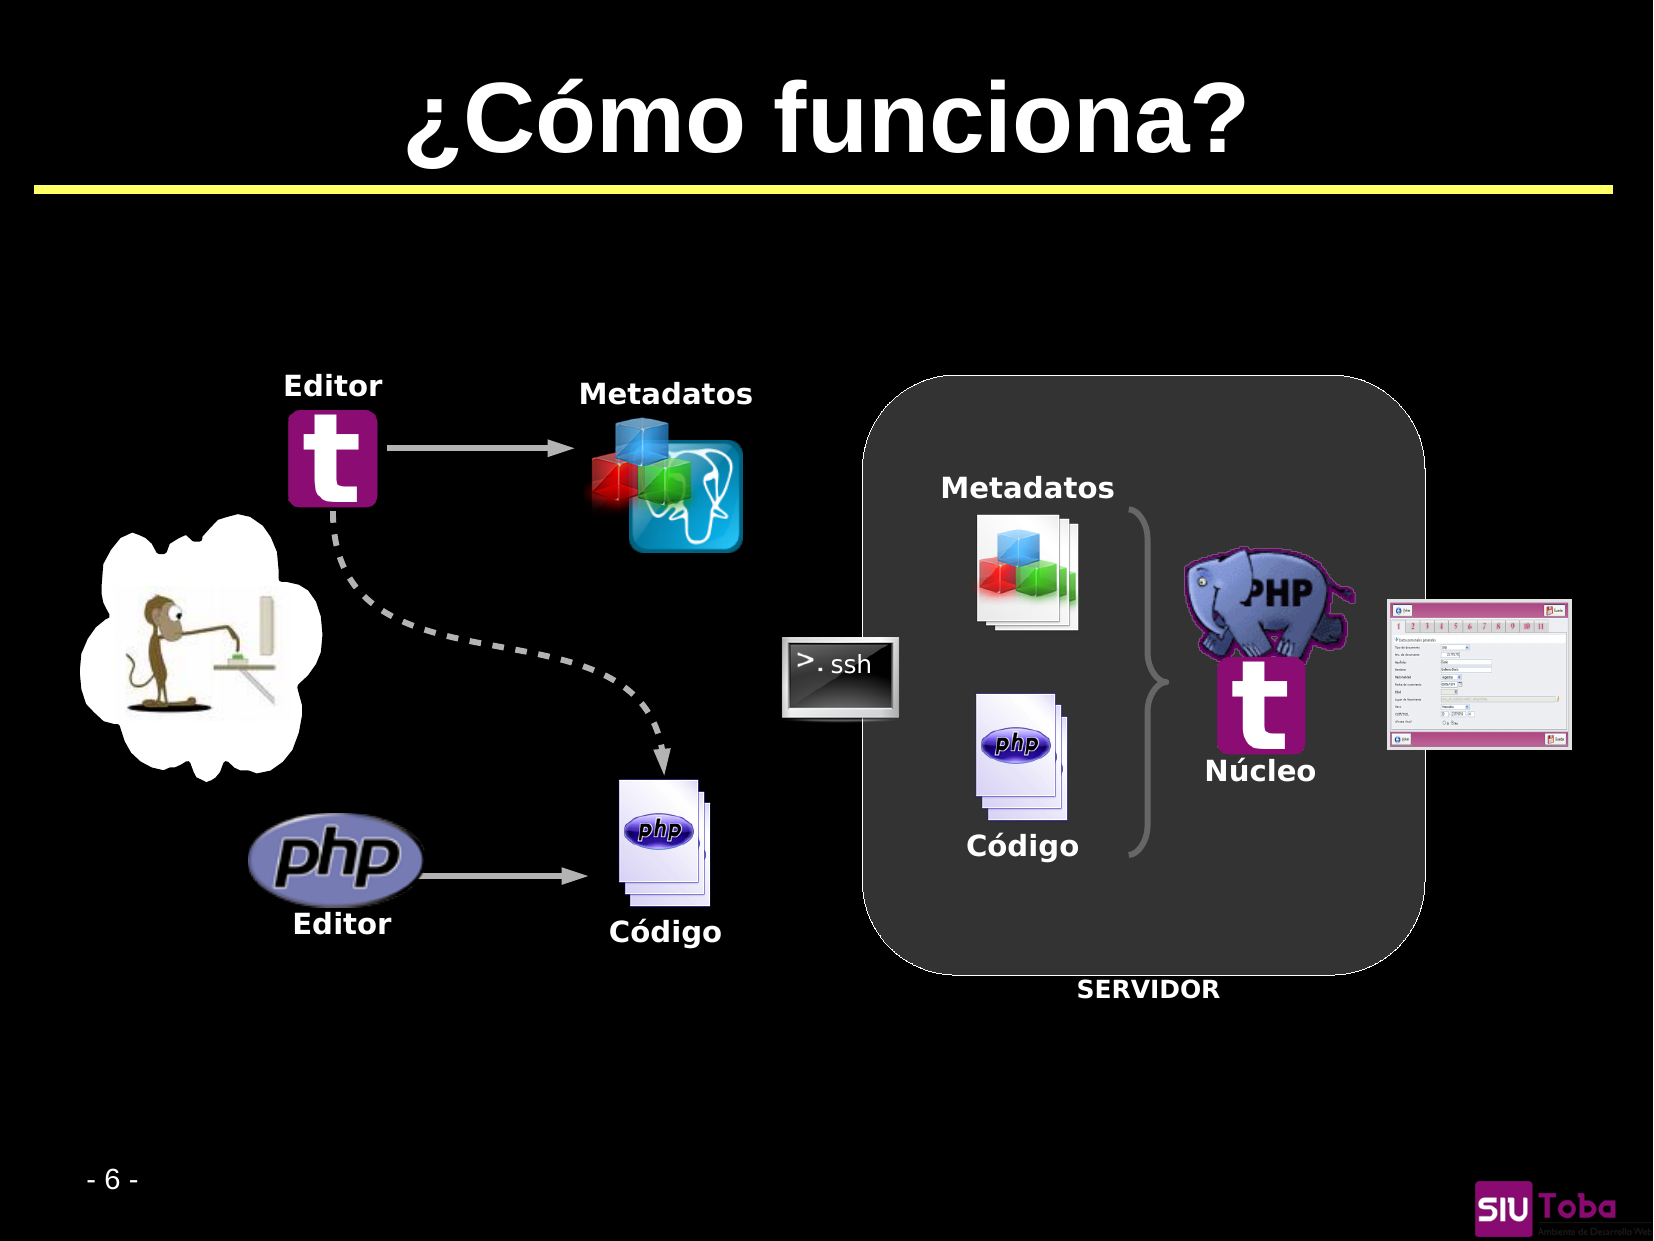

# ¿Cómo funciona?
Editor
Metadatos
SERVIDOR
Metadatos
ssh
Núcleo
Código
Código
Editor
6